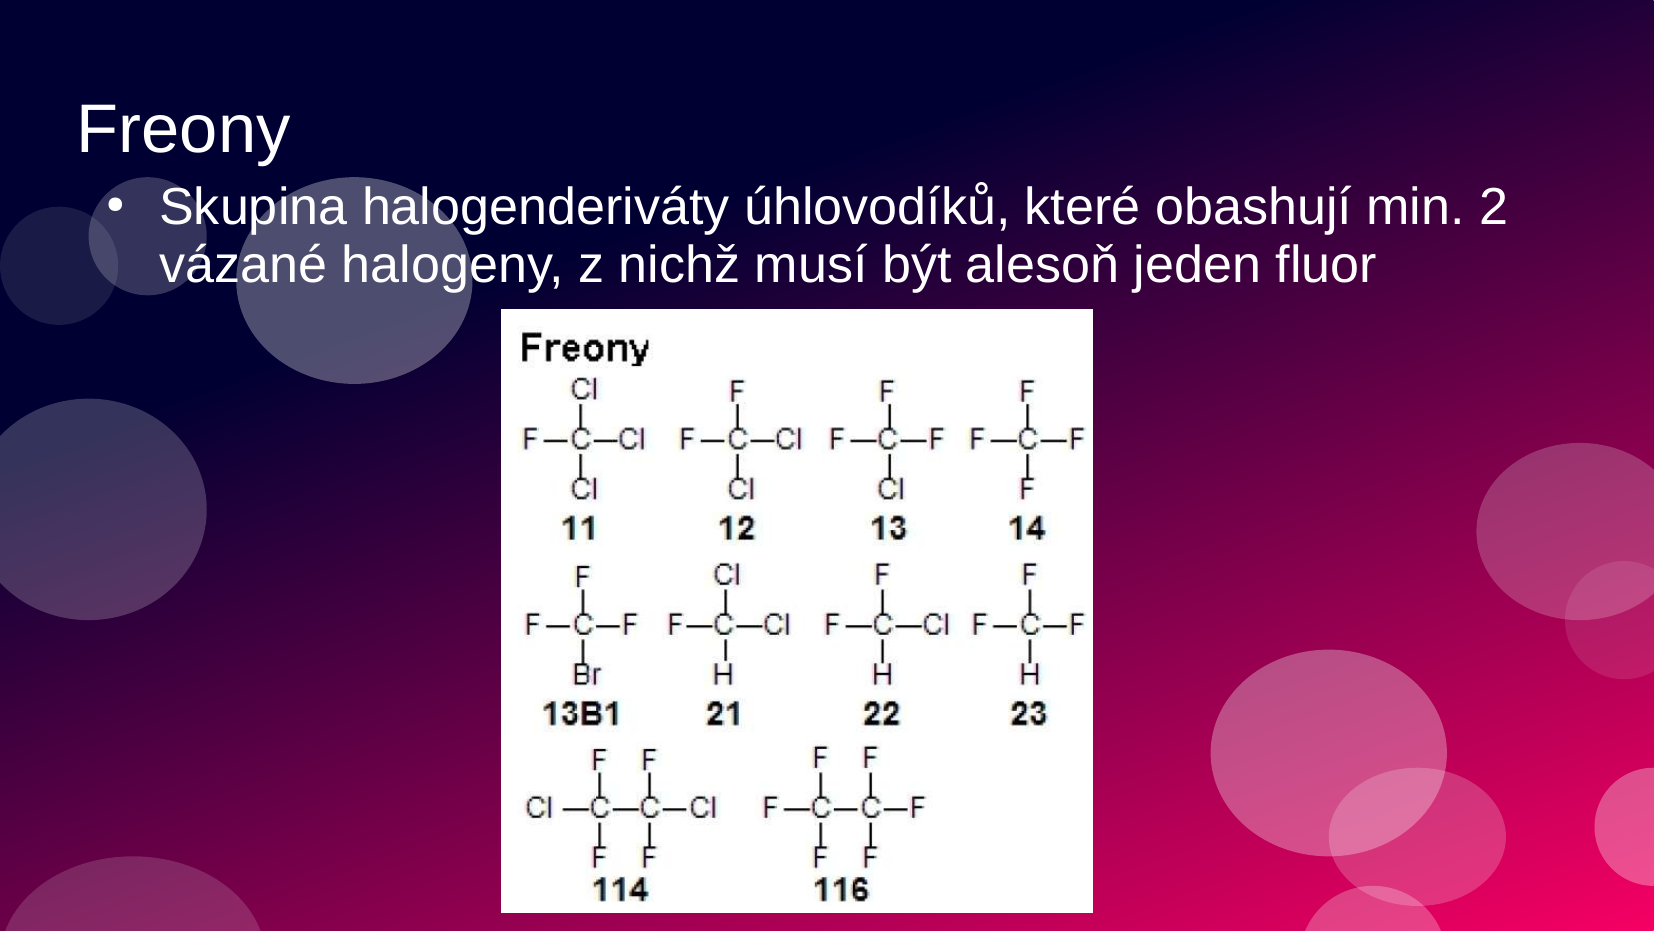

# Freony
Skupina halogenderiváty úhlovodíků, které obashují min. 2 vázané halogeny, z nichž musí být alesoň jeden fluor